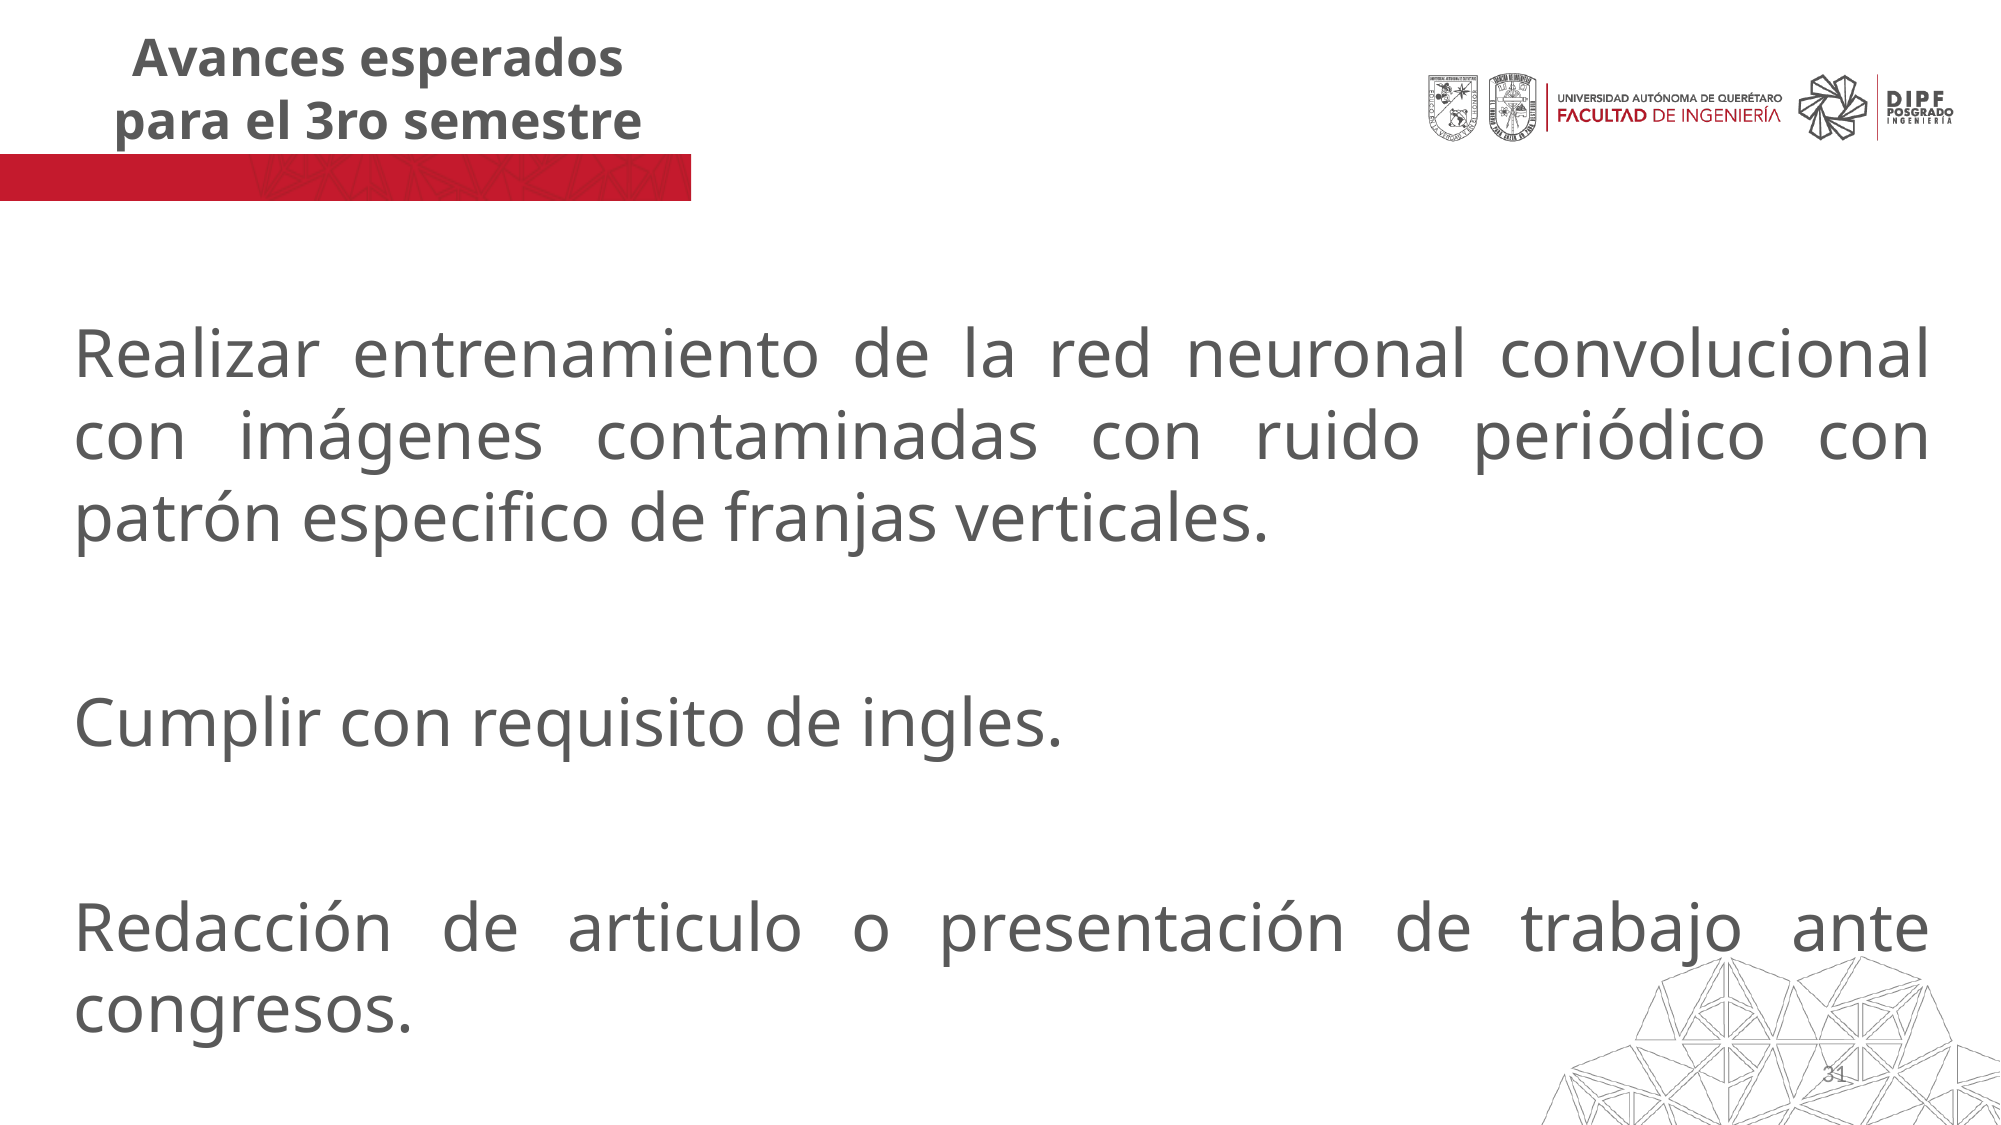

Avances esperados para el 3ro semestre
Realizar entrenamiento de la red neuronal convolucional con imágenes contaminadas con ruido periódico con patrón especifico de franjas verticales.
Cumplir con requisito de ingles.
Redacción de articulo o presentación de trabajo ante congresos.
31